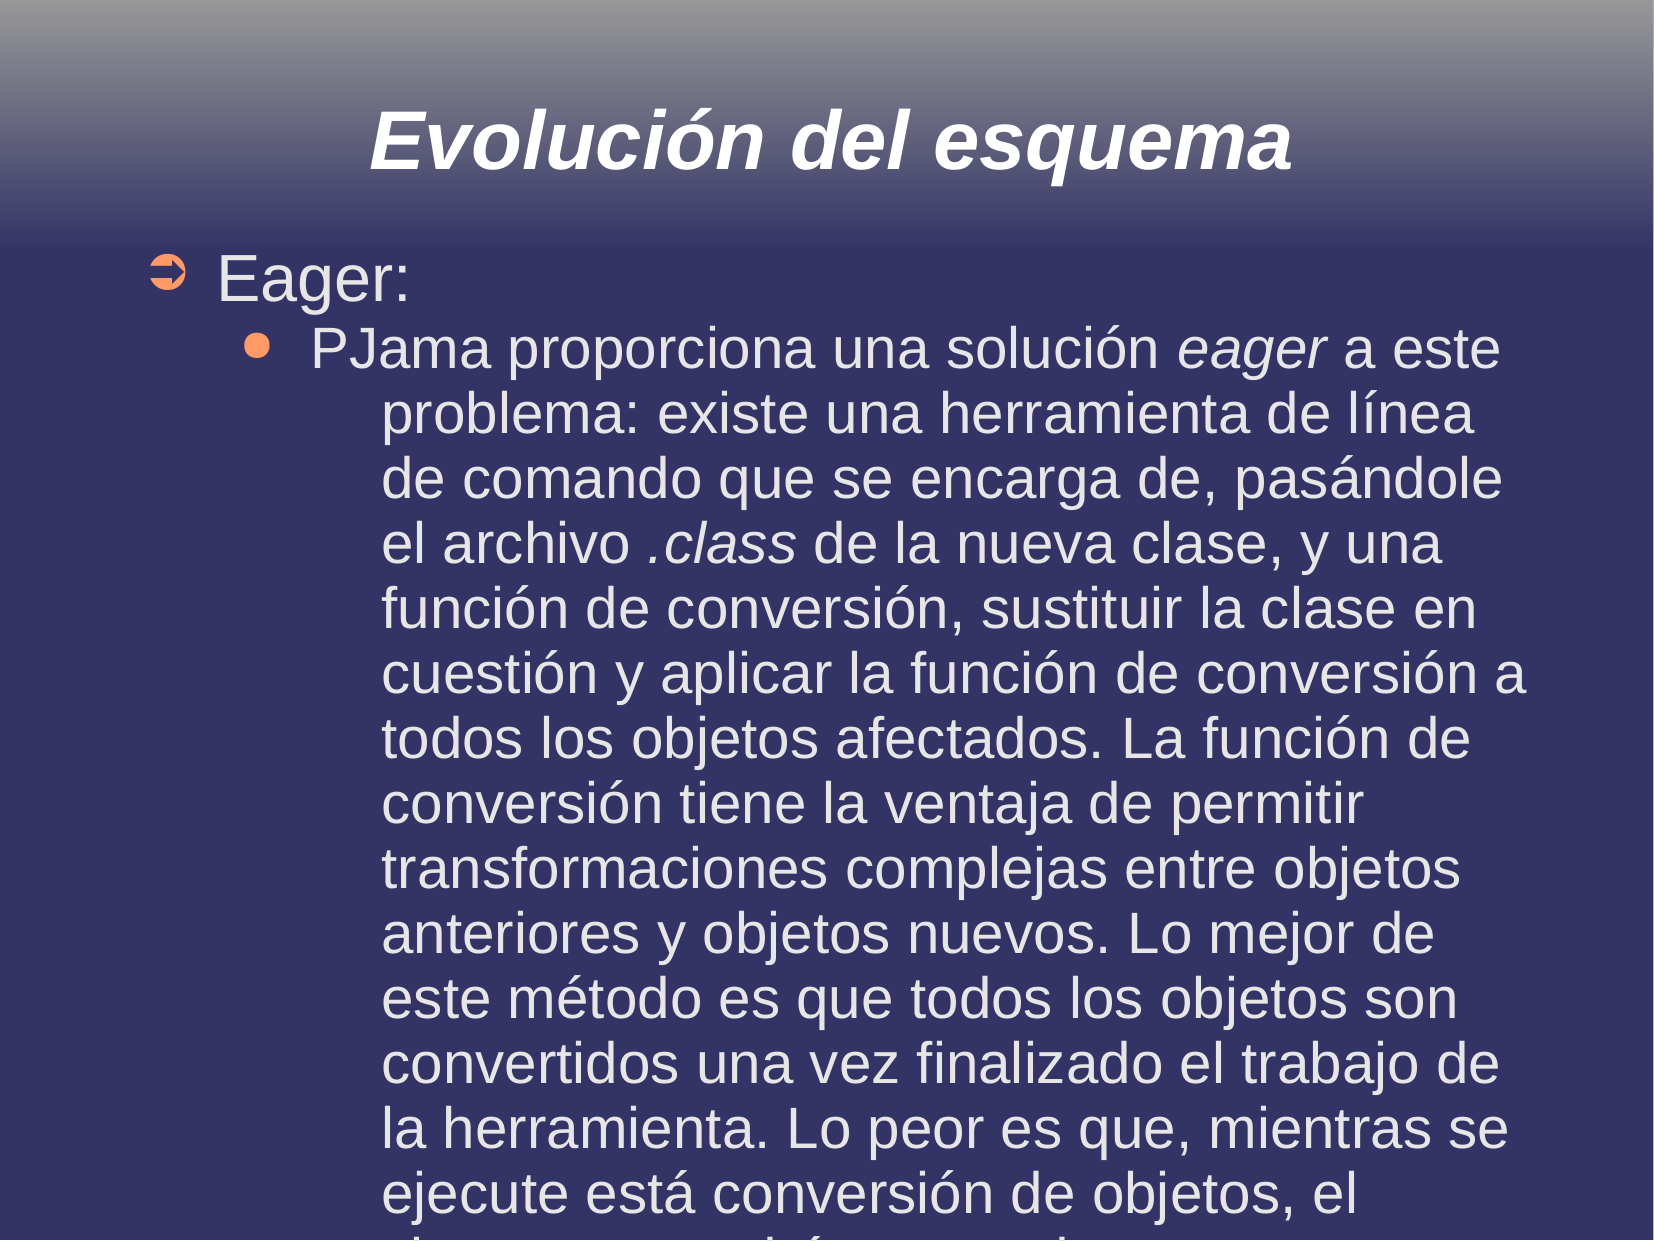

# Evolución del esquema
Eager:
PJama proporciona una solución eager a este problema: existe una herramienta de línea de comando que se encarga de, pasándole el archivo .class de la nueva clase, y una función de conversión, sustituir la clase en cuestión y aplicar la función de conversión a todos los objetos afectados. La función de conversión tiene la ventaja de permitir transformaciones complejas entre objetos anteriores y objetos nuevos. Lo mejor de este método es que todos los objetos son convertidos una vez finalizado el trabajo de la herramienta. Lo peor es que, mientras se ejecute está conversión de objetos, el sistema no podrá ser usado.